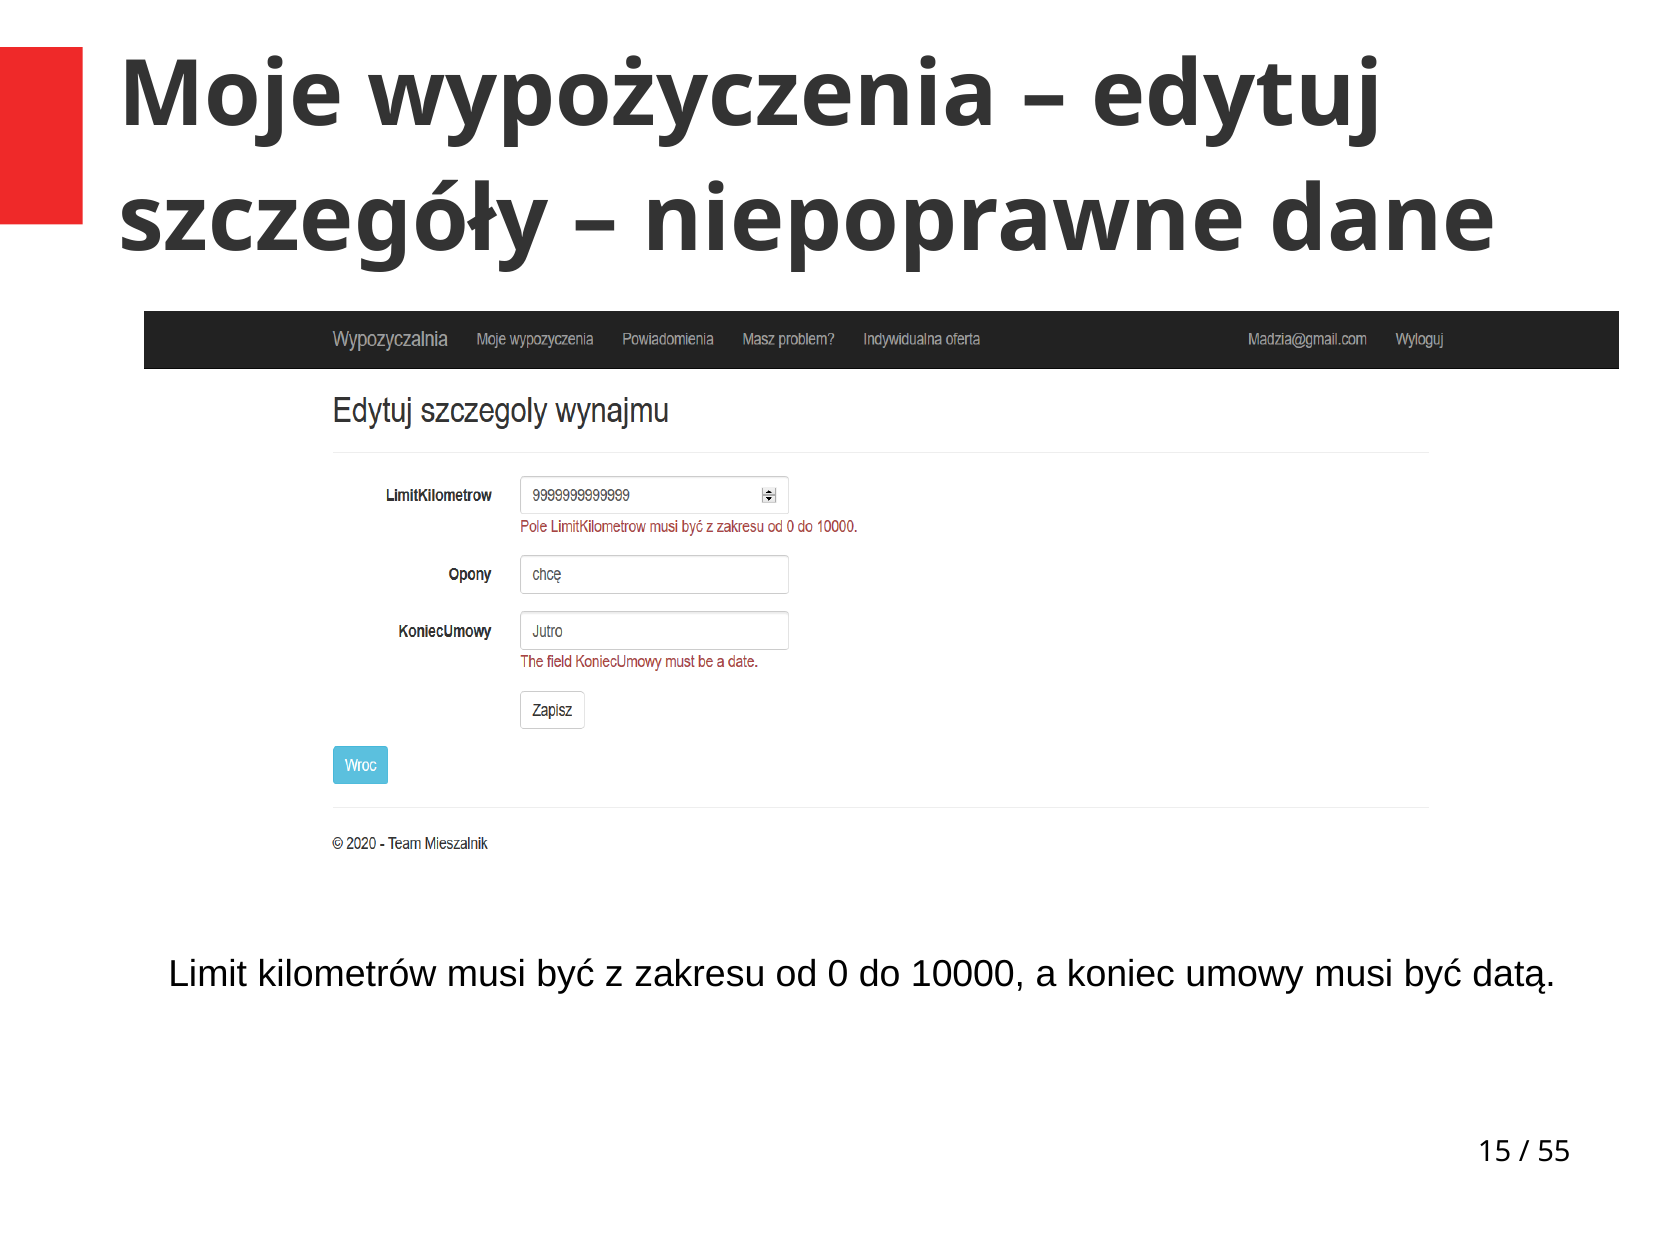

# Moje wypożyczenia – edytuj szczegóły – niepoprawne dane
Limit kilometrów musi być z zakresu od 0 do 10000, a koniec umowy musi być datą.
15